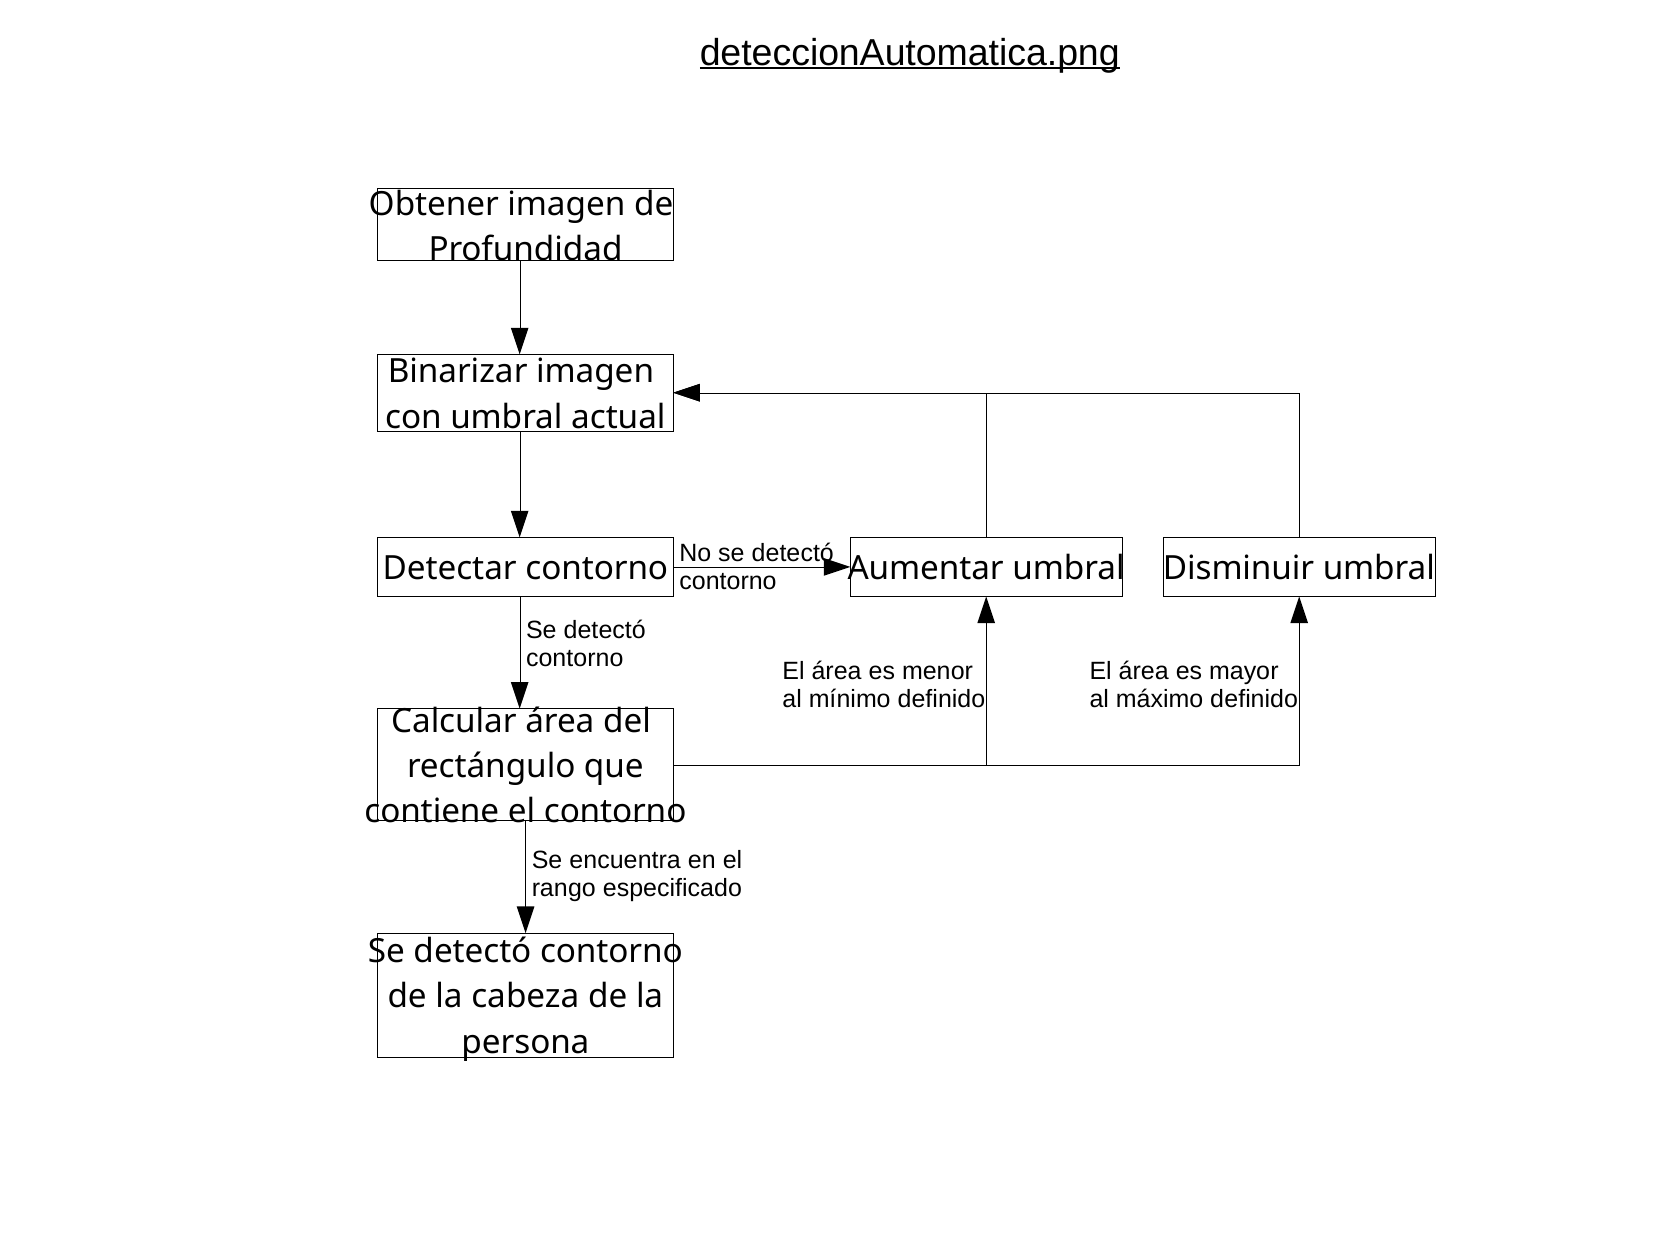

deteccionAutomatica.png
Obtener imagen de
Profundidad
Binarizar imagen
con umbral actual
No se detectó
contorno
Detectar contorno
Aumentar umbral
Disminuir umbral
Se detectó
contorno
El área es mayor al máximo definido
El área es menor al mínimo definido
Calcular área del
 rectángulo que
 contiene el contorno
Se encuentra en el rango especificado
Se detectó contorno
de la cabeza de la
persona